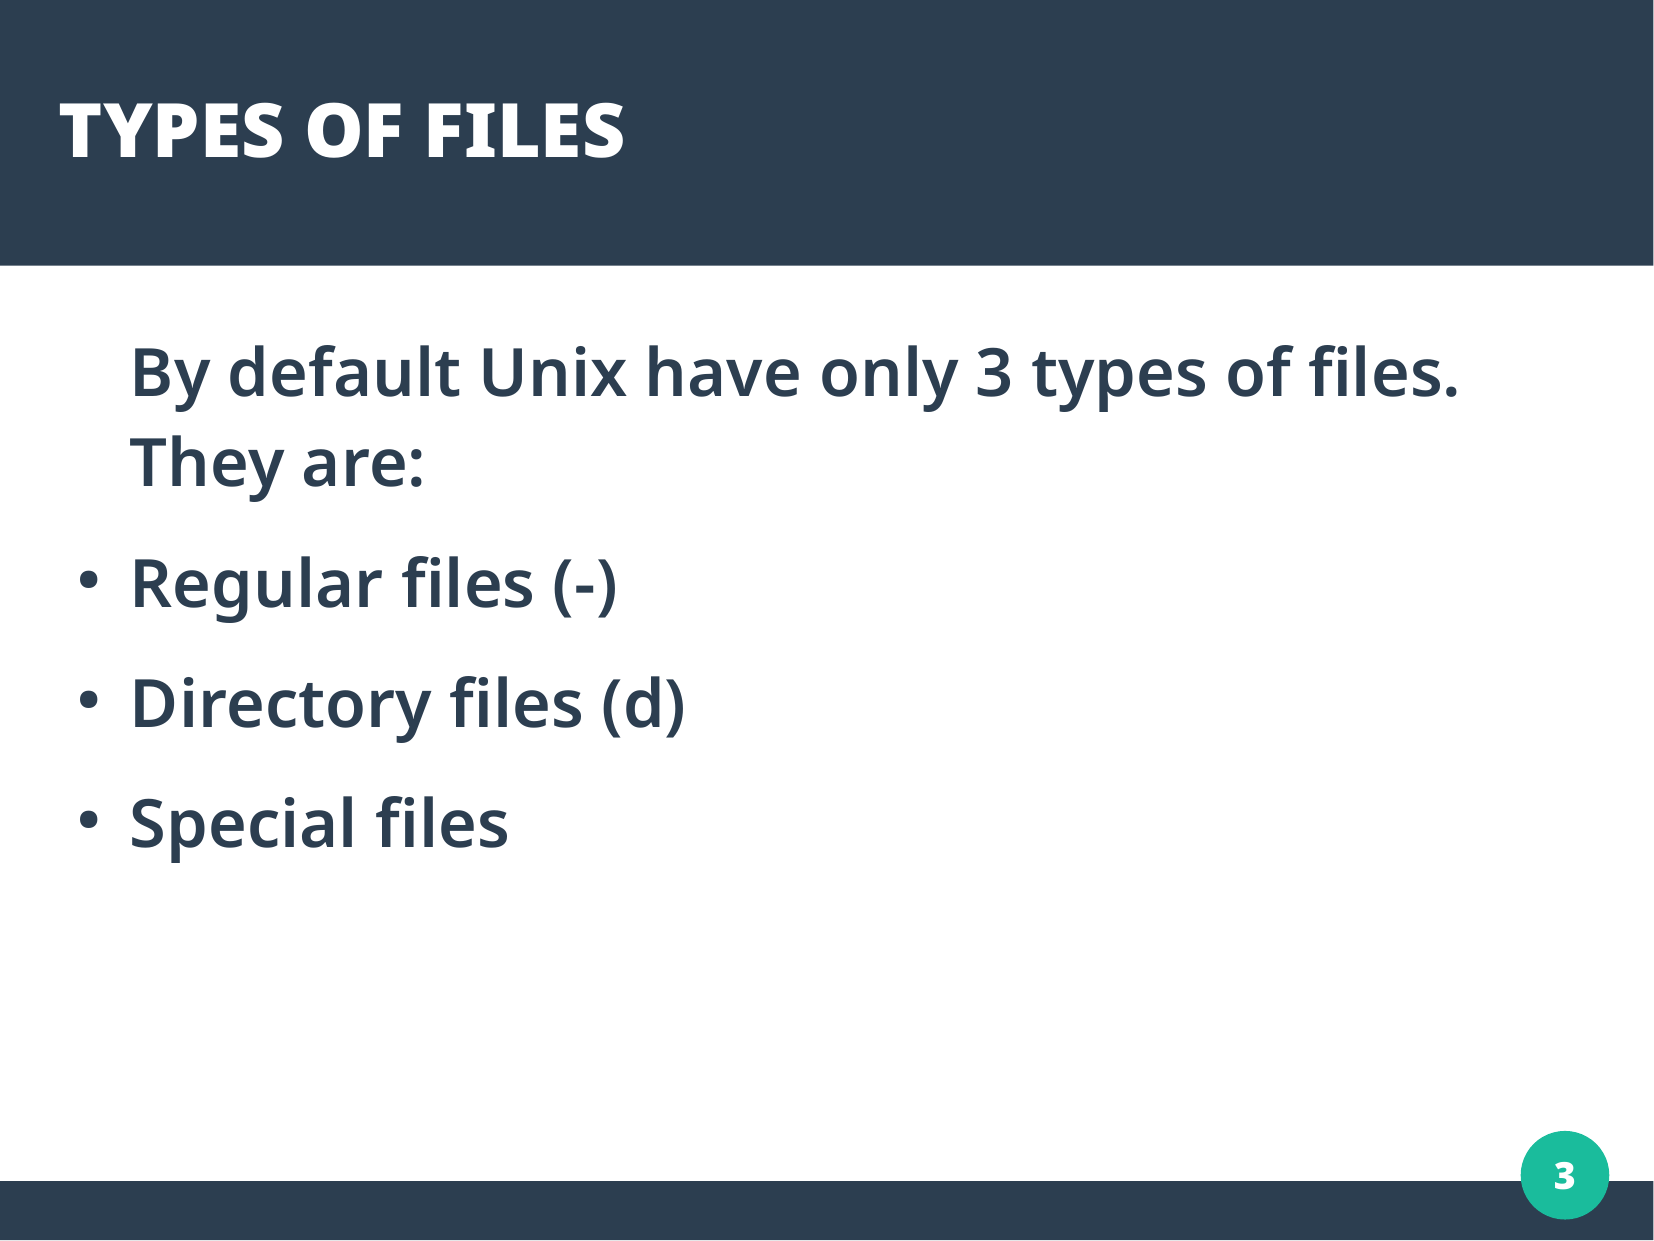

# TYPES OF FILES
By default Unix have only 3 types of files. They are:
Regular files (-)
Directory files (d)
Special files
3